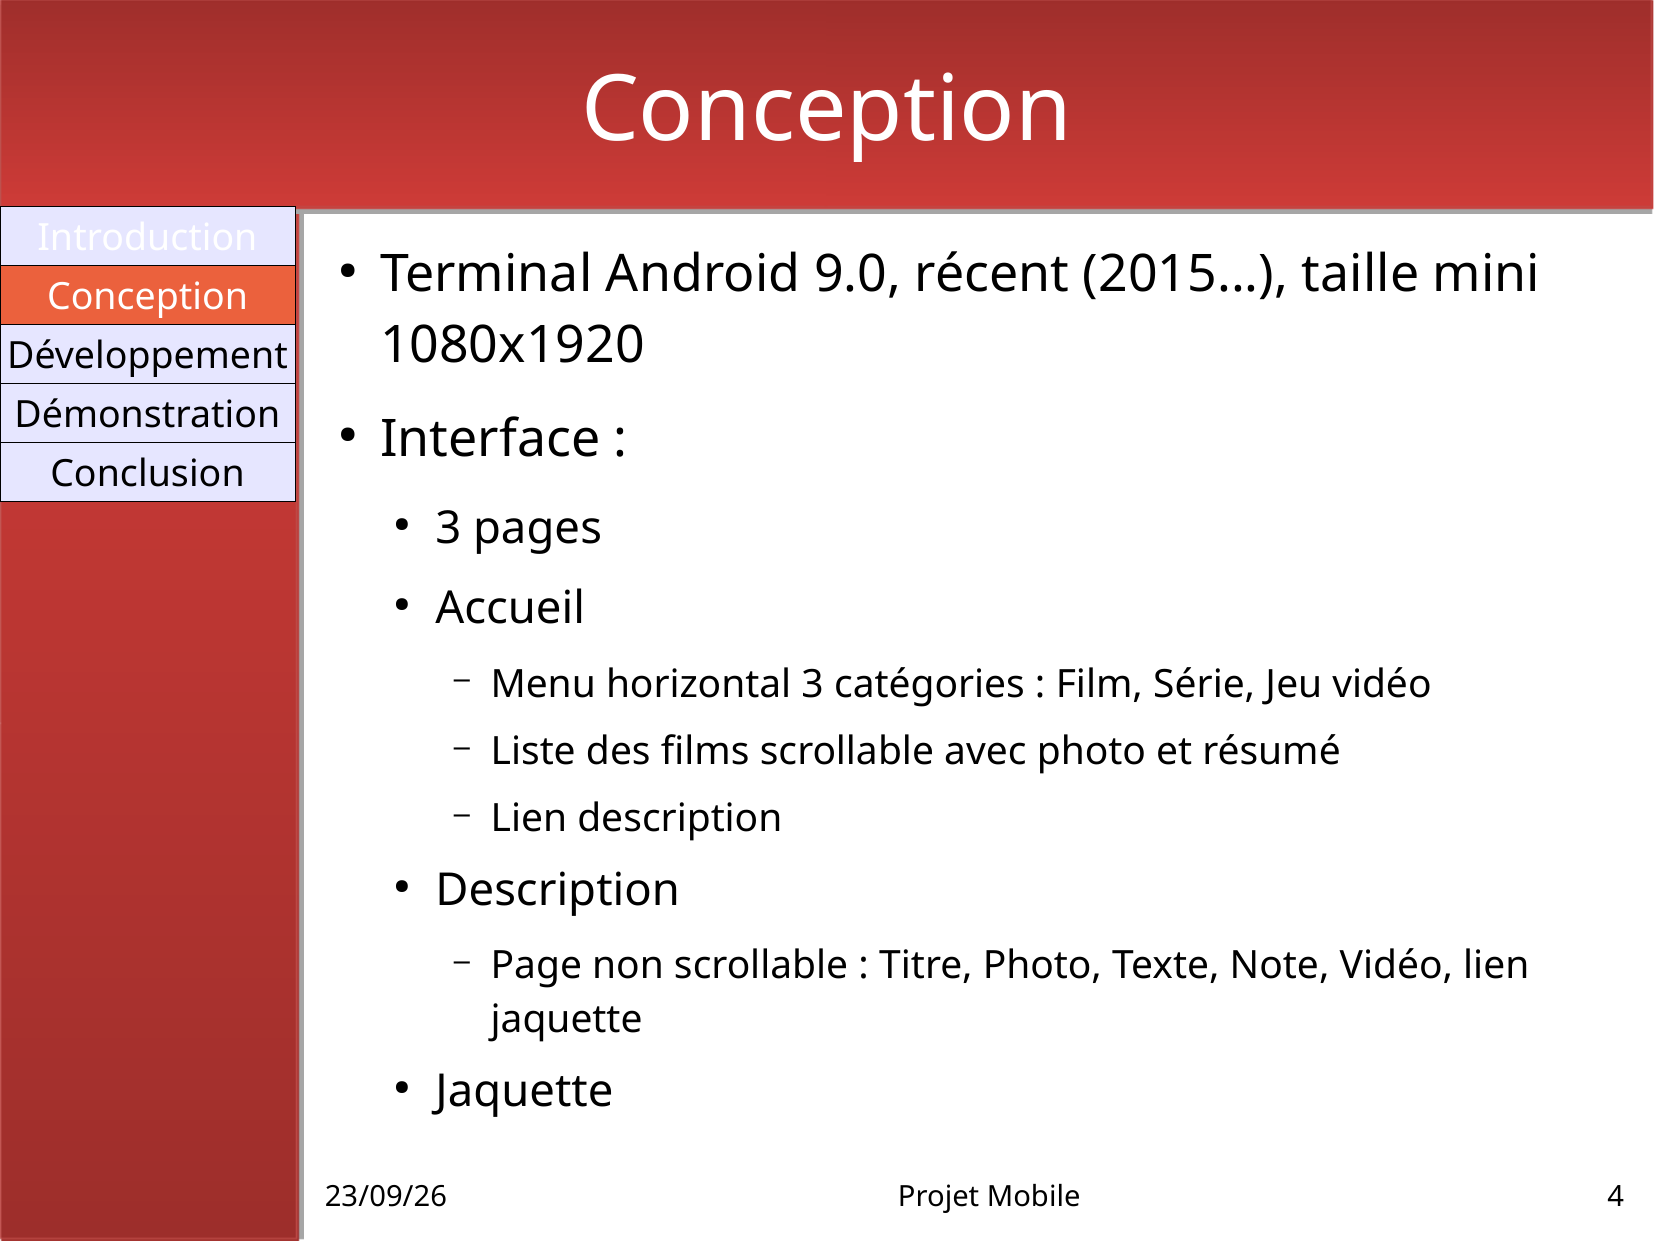

# Conception
Introduction
Terminal Android 9.0, récent (2015...), taille mini 1080x1920
Interface :
3 pages
Accueil
Menu horizontal 3 catégories : Film, Série, Jeu vidéo
Liste des films scrollable avec photo et résumé
Lien description
Description
Page non scrollable : Titre, Photo, Texte, Note, Vidéo, lien jaquette
Jaquette
Conception
Développement
Démonstration
Conclusion
Projet Mobile
4